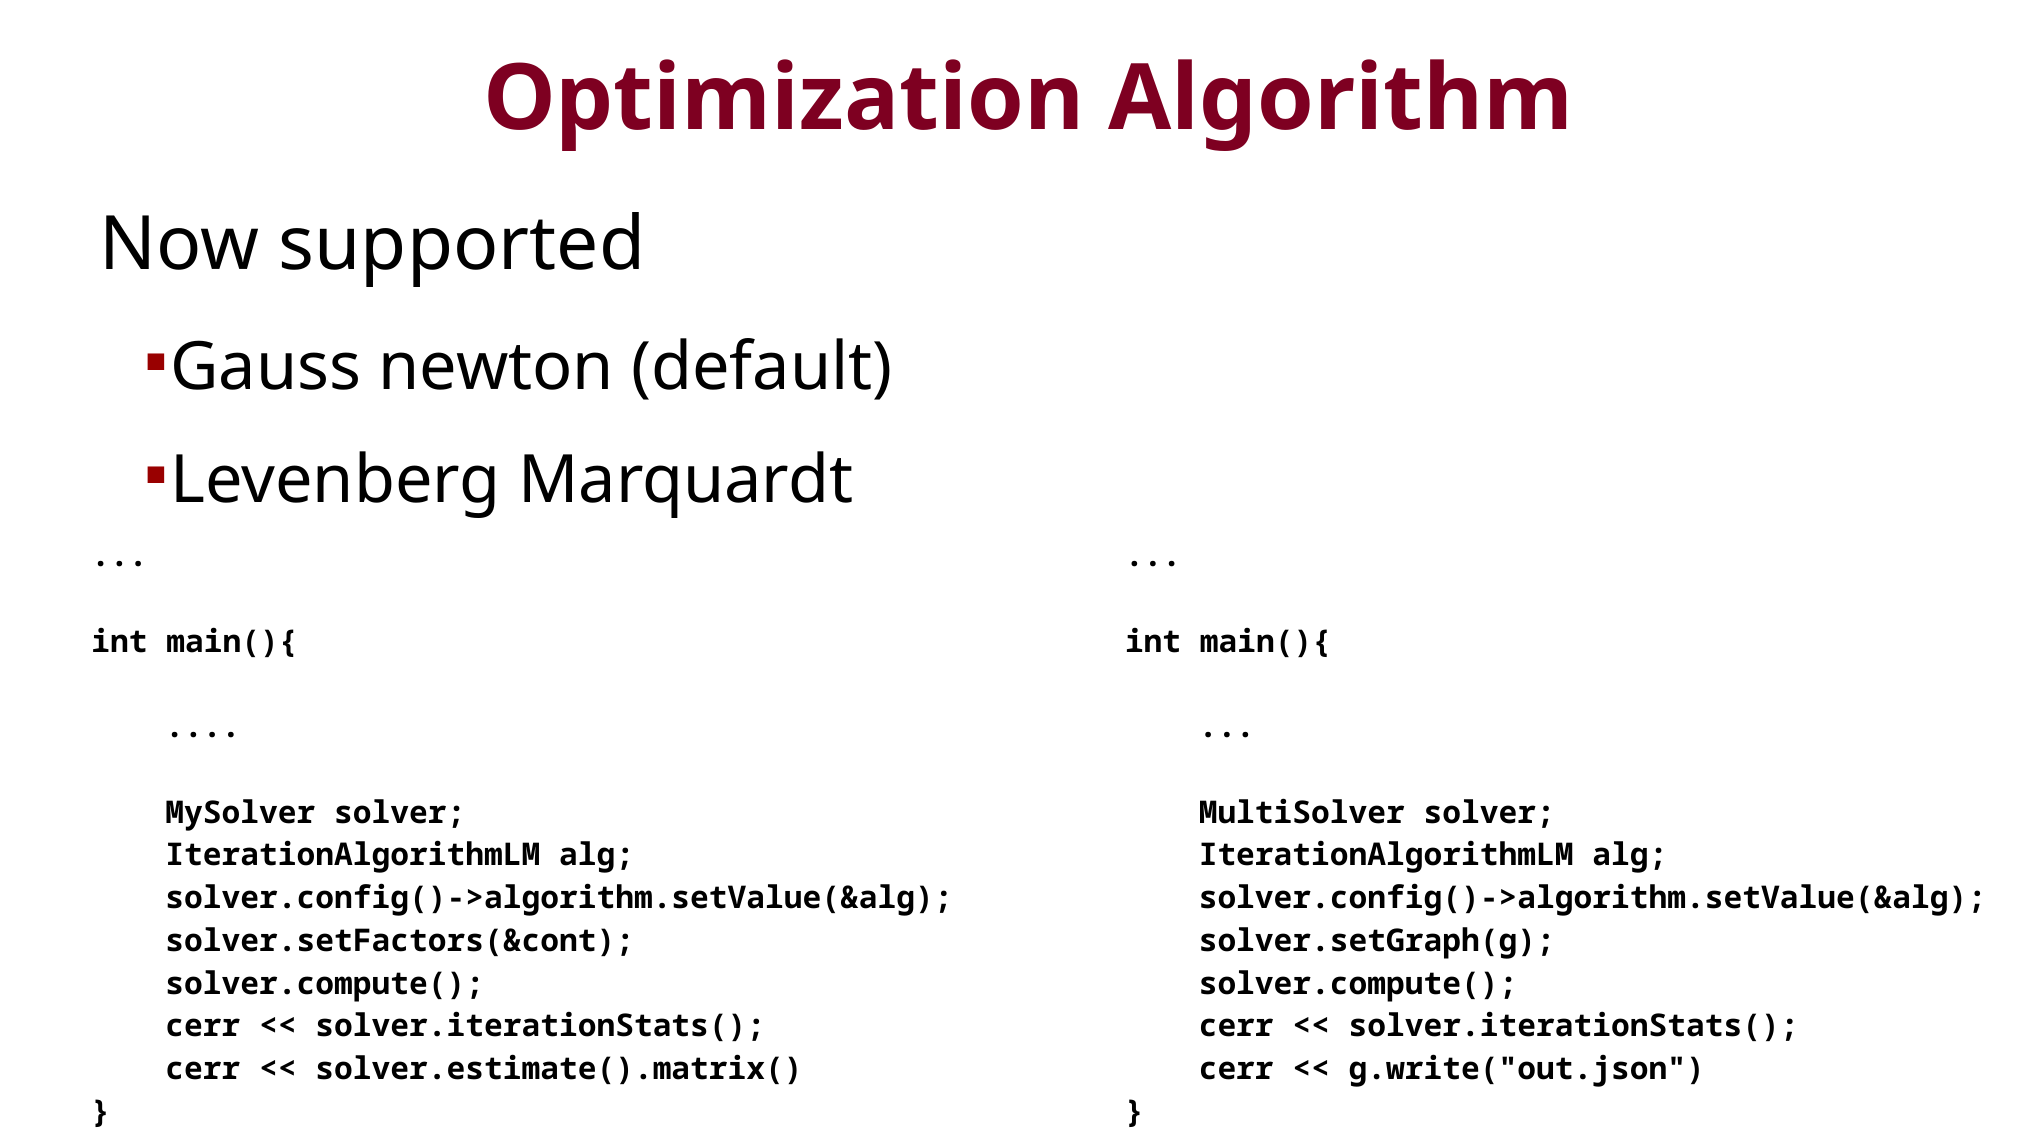

# Optimization Algorithm
Now supported
Gauss newton (default)
Levenberg Marquardt
...
int main(){
	....
	MySolver solver;
	IterationAlgorithmLM alg;
	solver.config()->algorithm.setValue(&alg);
	solver.setFactors(&cont);
	solver.compute();
	cerr << solver.iterationStats();
	cerr << solver.estimate().matrix()
}
...
int main(){
	...
	MultiSolver solver;
	IterationAlgorithmLM alg;
	solver.config()->algorithm.setValue(&alg);
	solver.setGraph(g);
	solver.compute();
	cerr << solver.iterationStats();
	cerr << g.write("out.json")
}